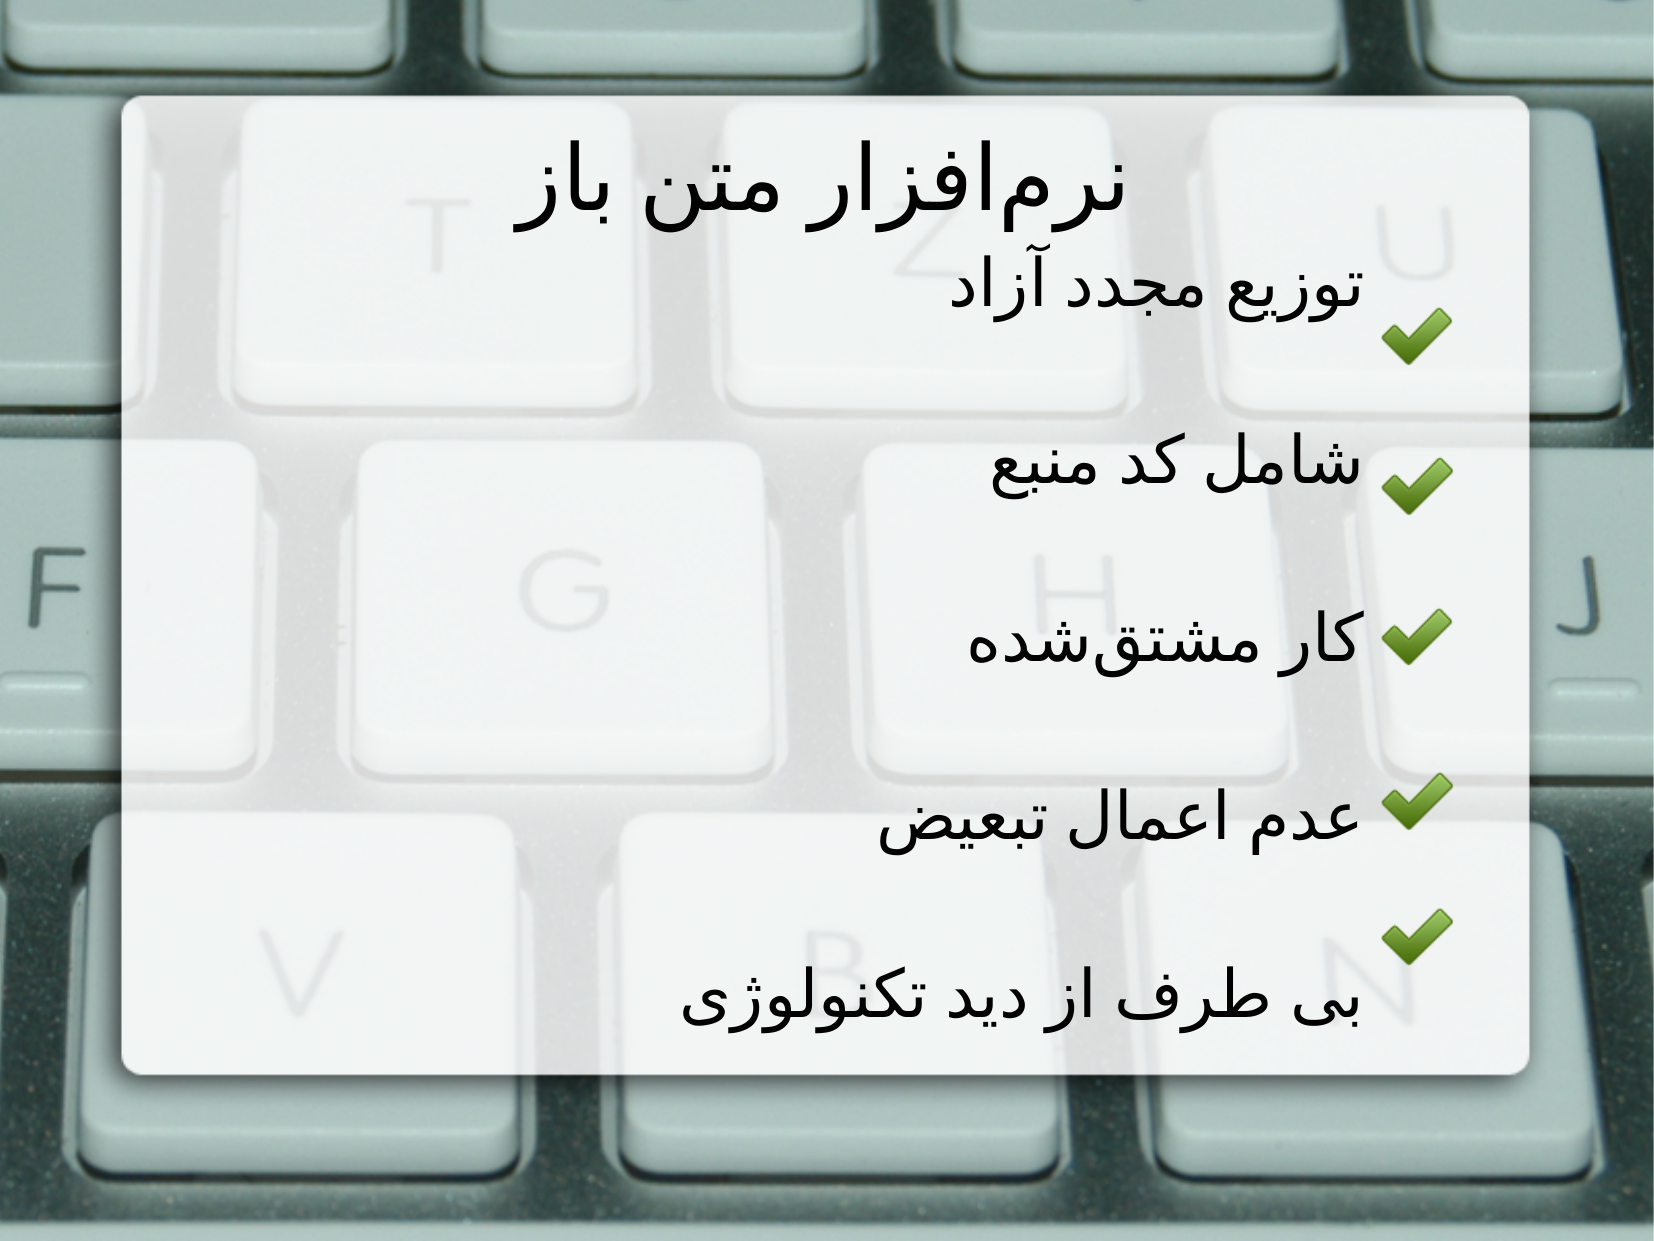

# نرم‌افزار متن باز
توزیع مجدد آزاد
شامل کد منبع
کار مشتق‌شده
عدم اعمال تبعیض
بی طرف از دید تکنولوژی